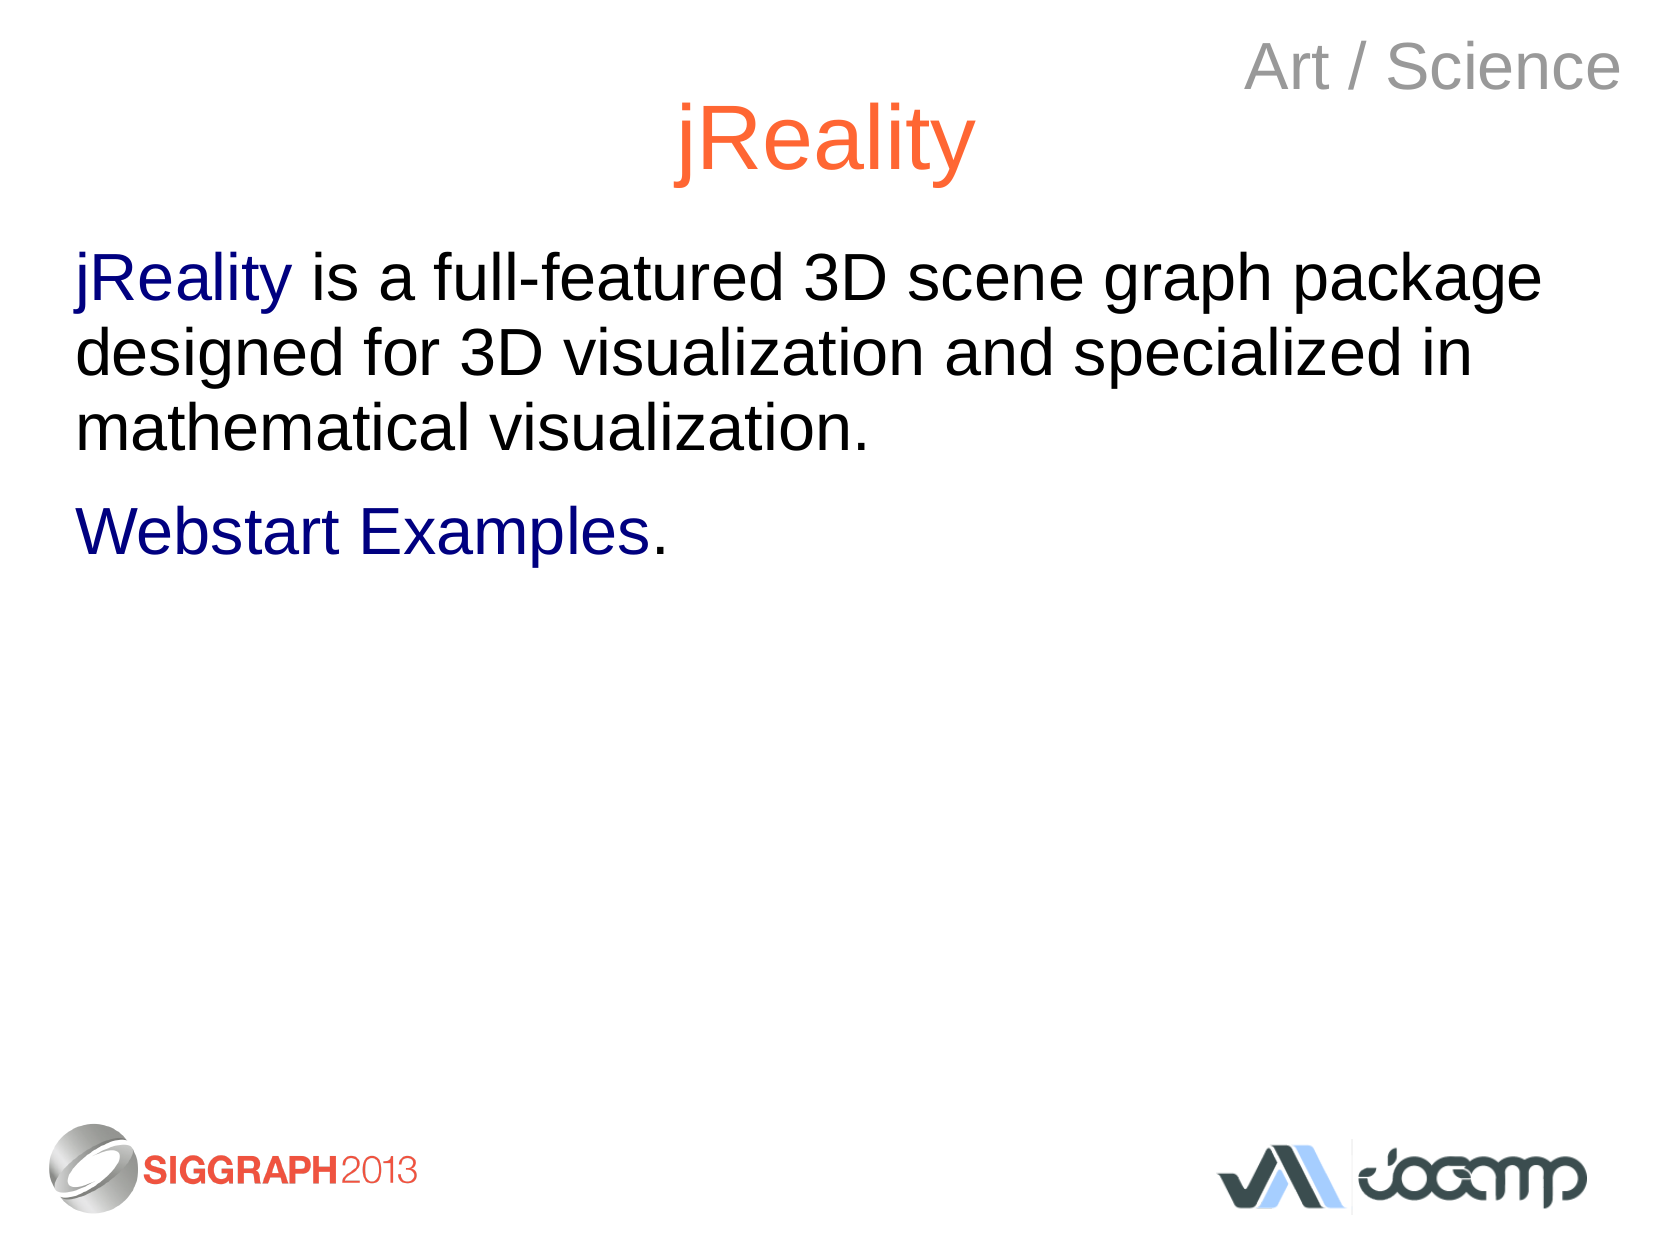

Art / Science
jReality
# jReality is a full-featured 3D scene graph package designed for 3D visualization and specialized in mathematical visualization.
Webstart Examples.